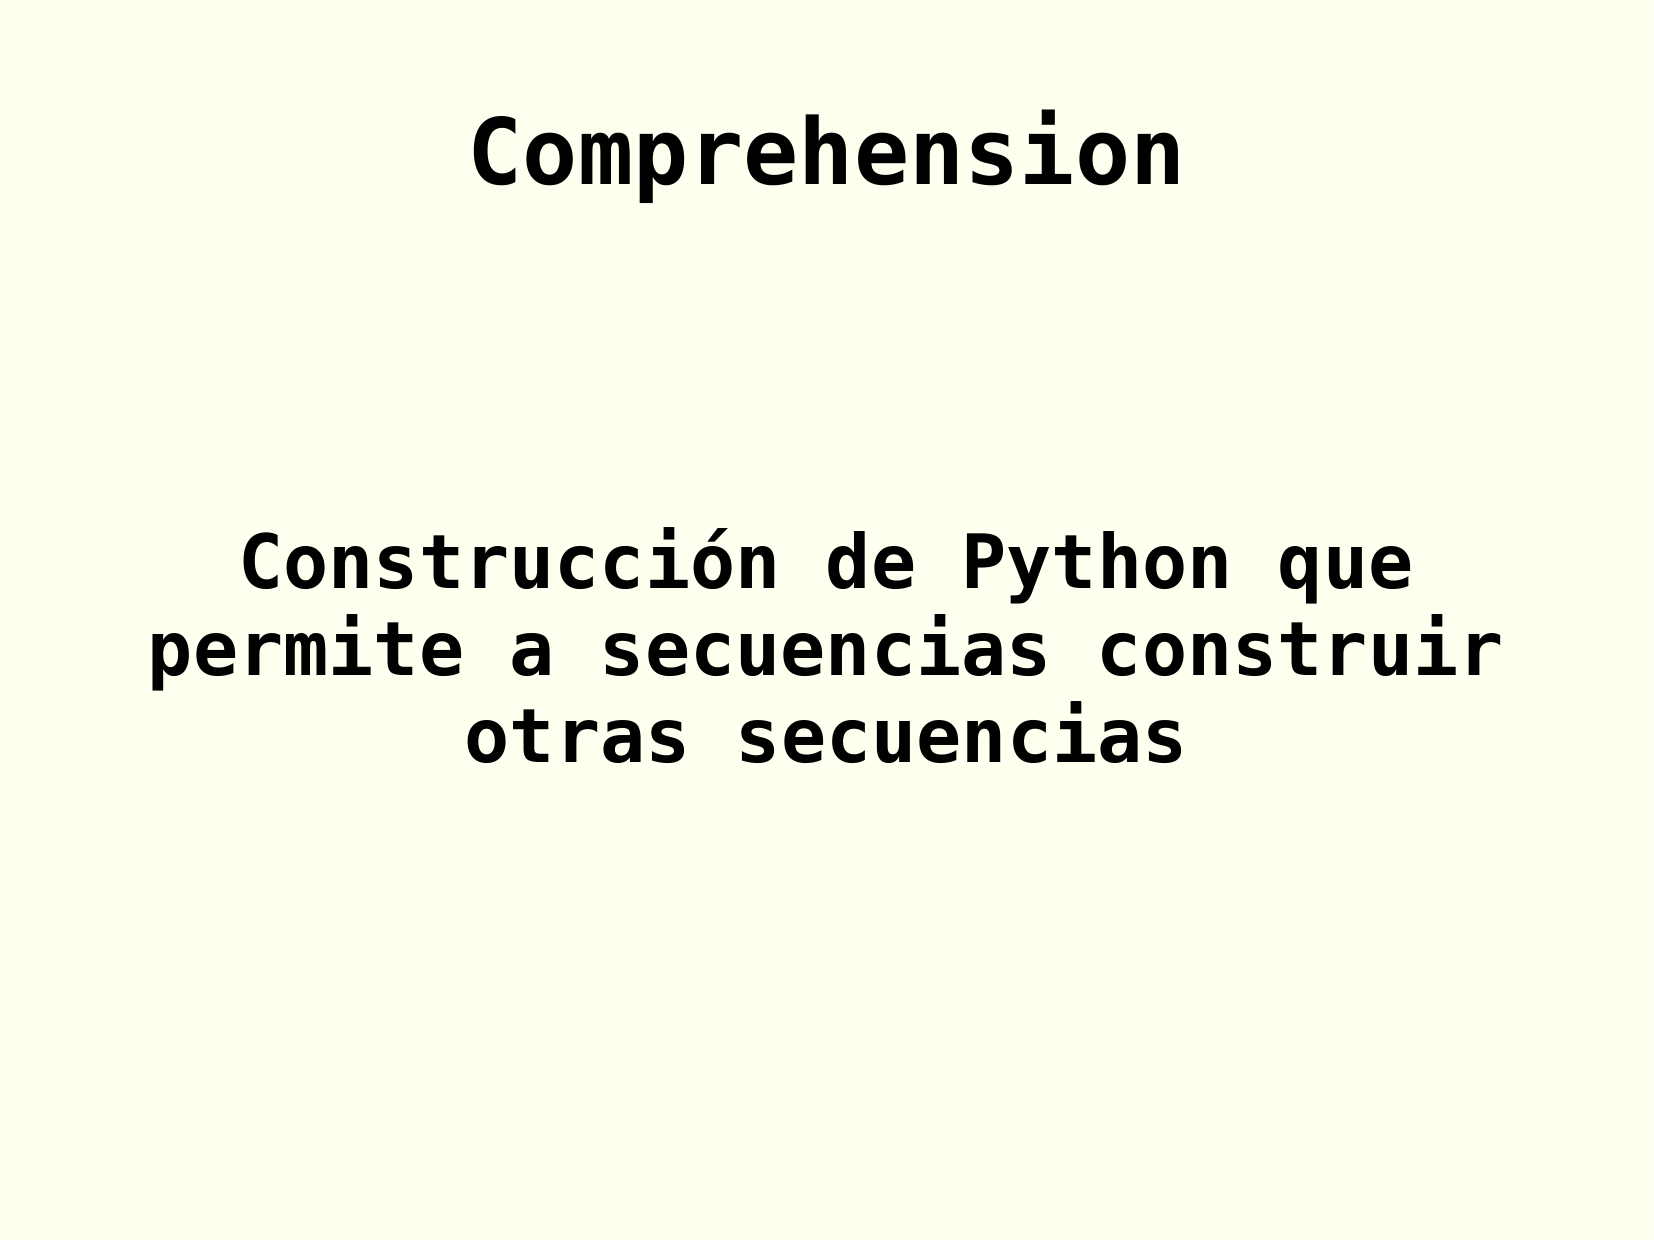

# Comprehension
Construcción de Python que permite a secuencias construir otras secuencias